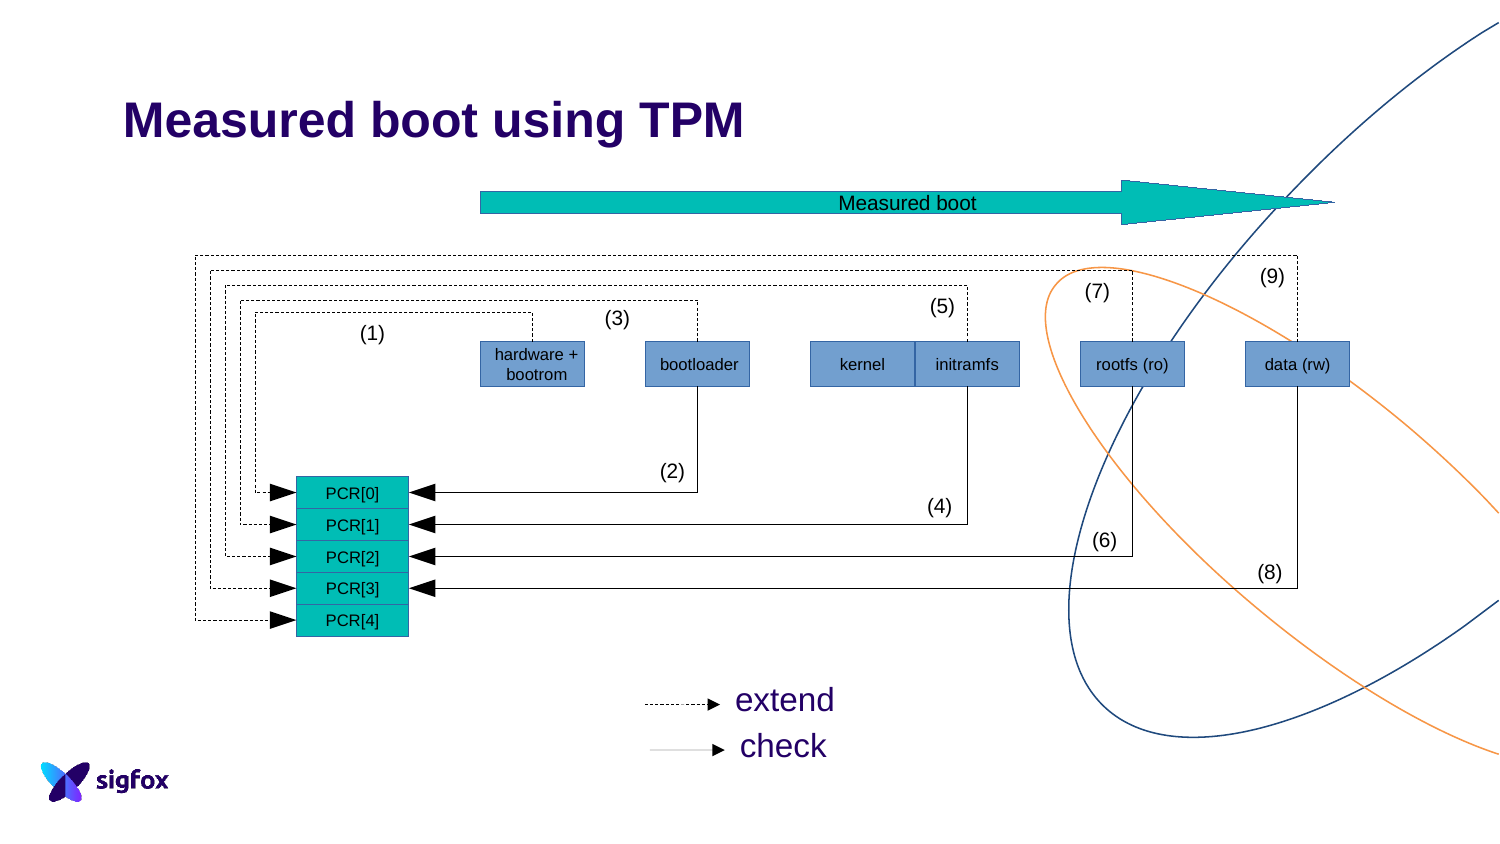

Measured boot using TPM
Measured boot
(9)
(7)
(5)
(3)
(1)
bootloader
kernel
rootfs (ro)
initramfs
hardware +
bootrom
data (rw)
(2)
PCR[0]
(4)
PCR[1]
(6)
PCR[2]
(8)
PCR[3]
PCR[4]
extend
check